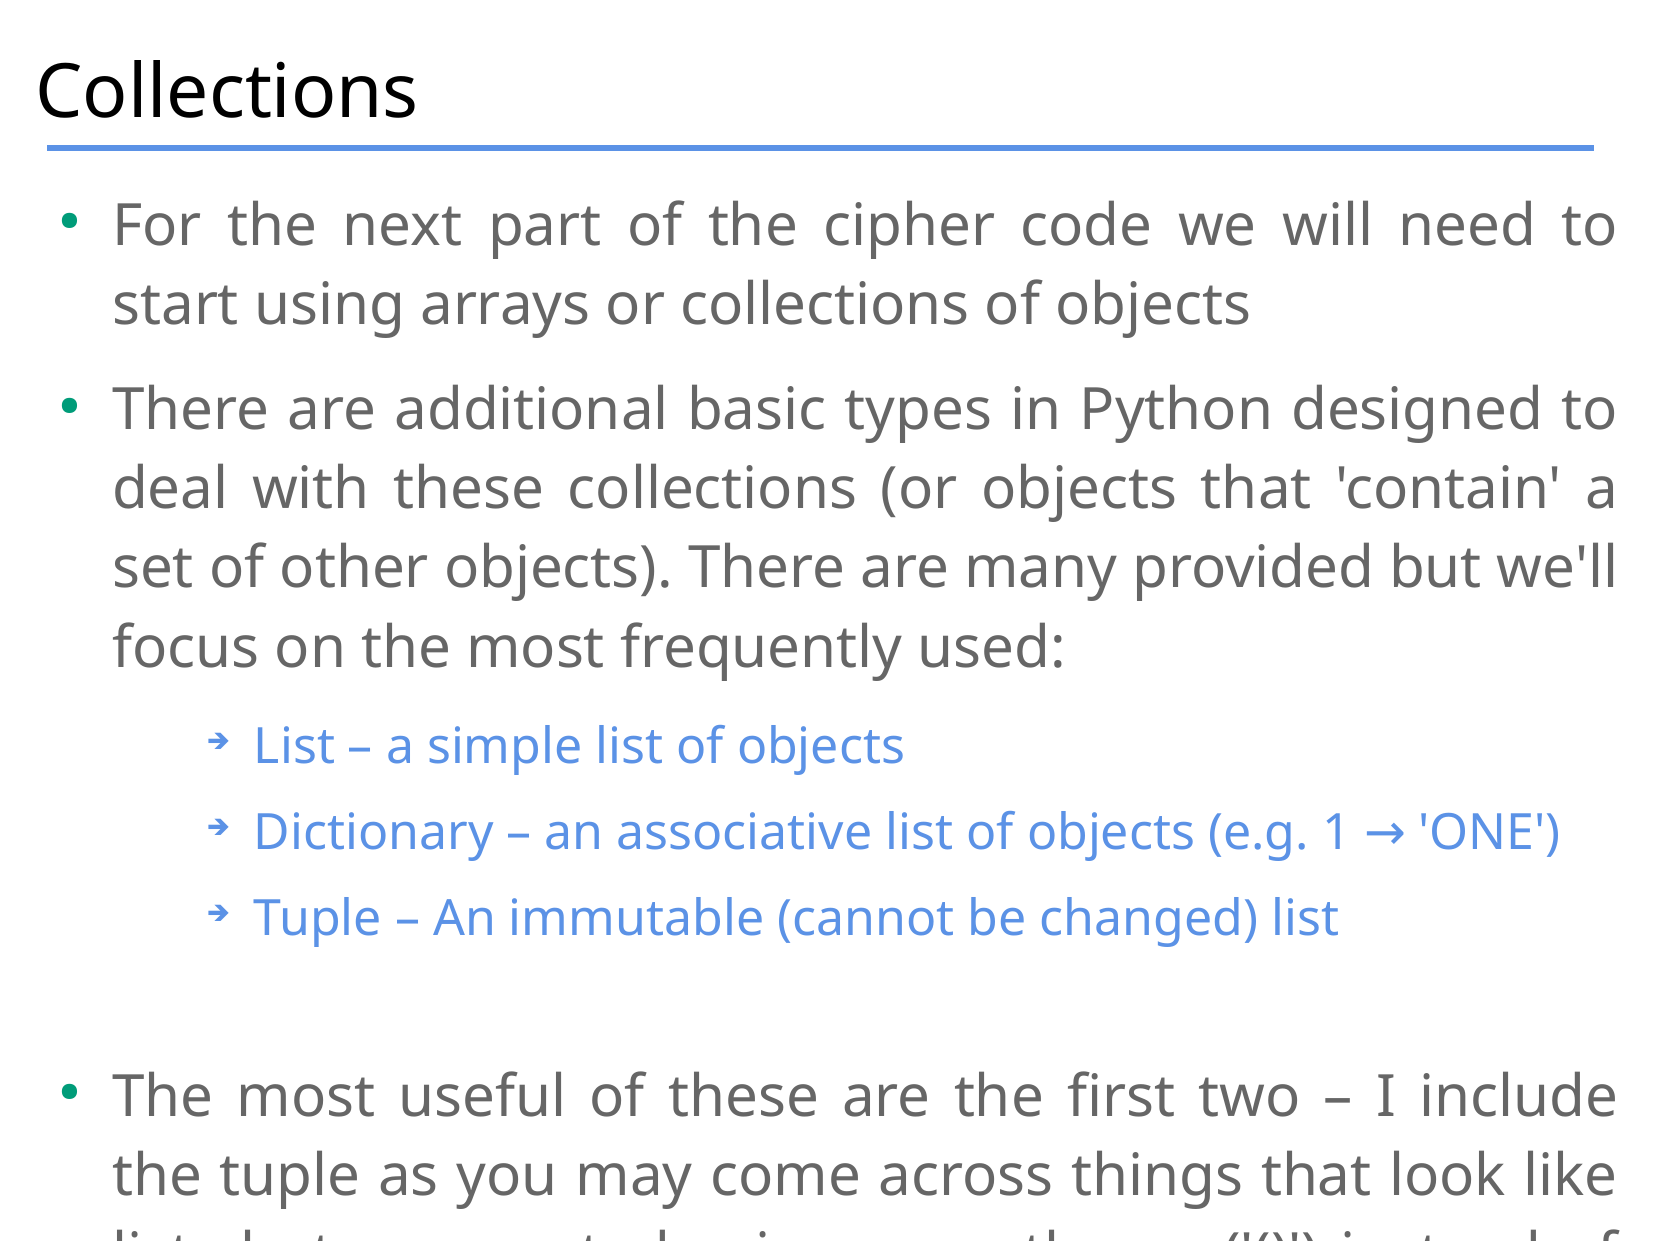

Collections
# For the next part of the cipher code we will need to start using arrays or collections of objects
There are additional basic types in Python designed to deal with these collections (or objects that 'contain' a set of other objects). There are many provided but we'll focus on the most frequently used:
List – a simple list of objects
Dictionary – an associative list of objects (e.g. 1 → 'ONE')
Tuple – An immutable (cannot be changed) list
The most useful of these are the first two – I include the tuple as you may come across things that look like lists but are created using parentheses ('()') instead of square brackets ('[]') – these are tuples!